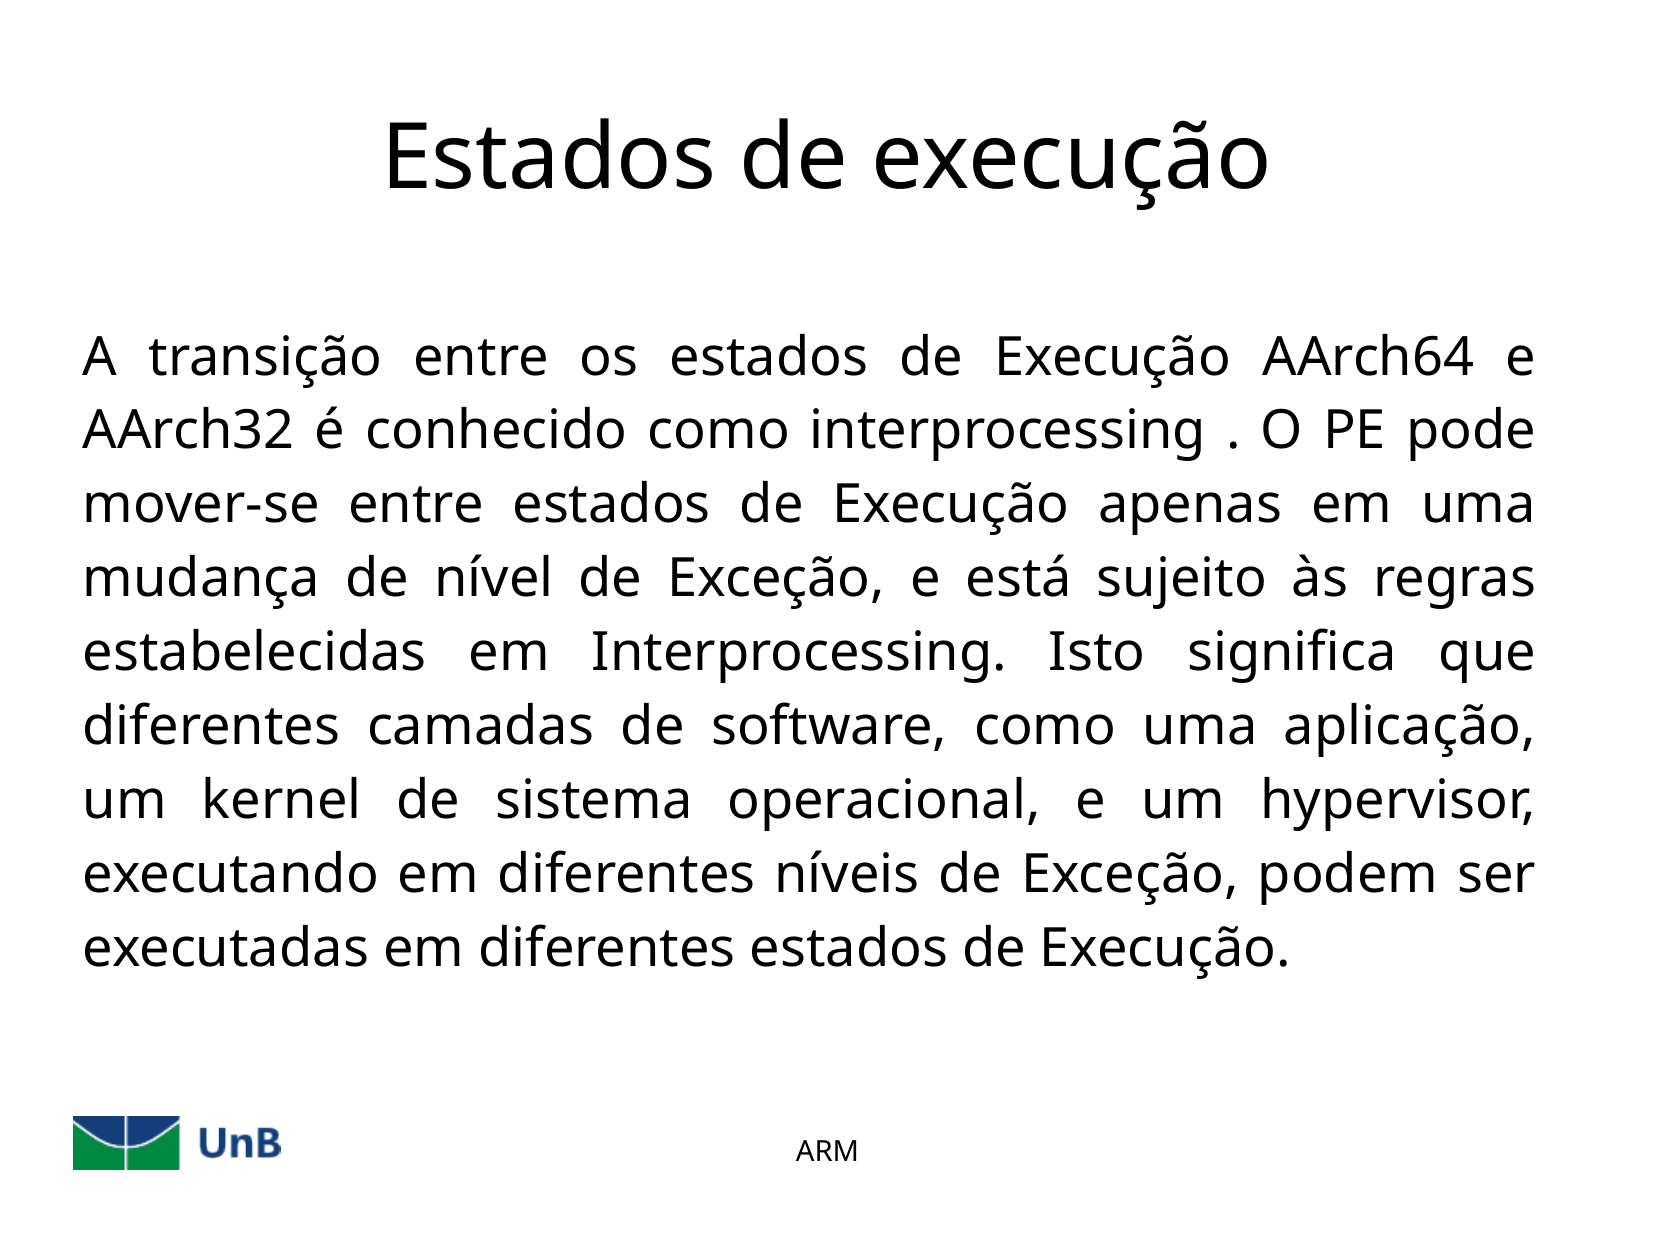

# Estados de execução
A transição entre os estados de Execução AArch64 e AArch32 é conhecido como interprocessing . O PE pode mover-se entre estados de Execução apenas em uma mudança de nível de Exceção, e está sujeito às regras estabelecidas em Interprocessing. Isto significa que diferentes camadas de software, como uma aplicação, um kernel de sistema operacional, e um hypervisor, executando em diferentes níveis de Exceção, podem ser executadas em diferentes estados de Execução.
ARM